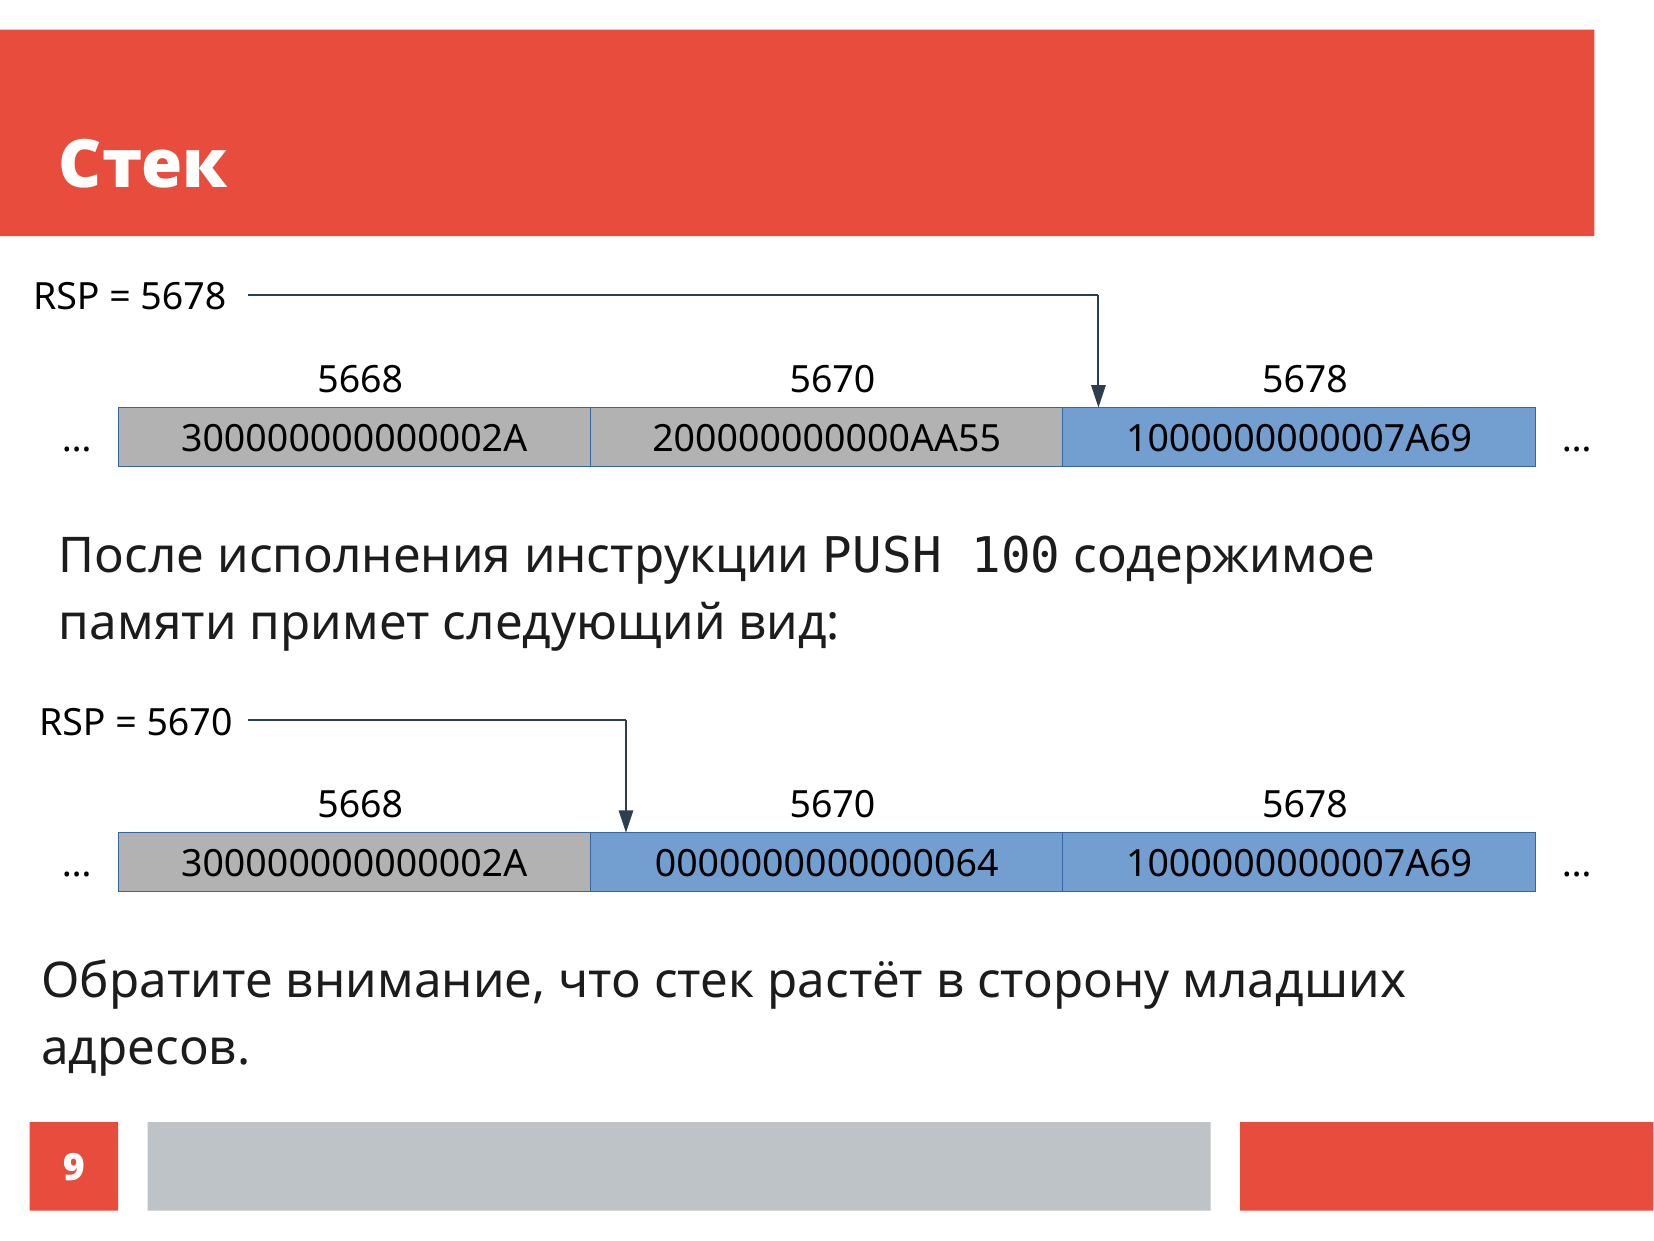

# Стек
RSP = 5678
5668
5670
5678
…
300000000000002A
200000000000AA55
1000000000007A69
…
После исполнения инструкции PUSH 100 содержимое памяти примет следующий вид:
RSP = 5670
5668
5670
5678
…
300000000000002A
0000000000000064
1000000000007A69
…
Обратите внимание, что стек растёт в сторону младших адресов.
9